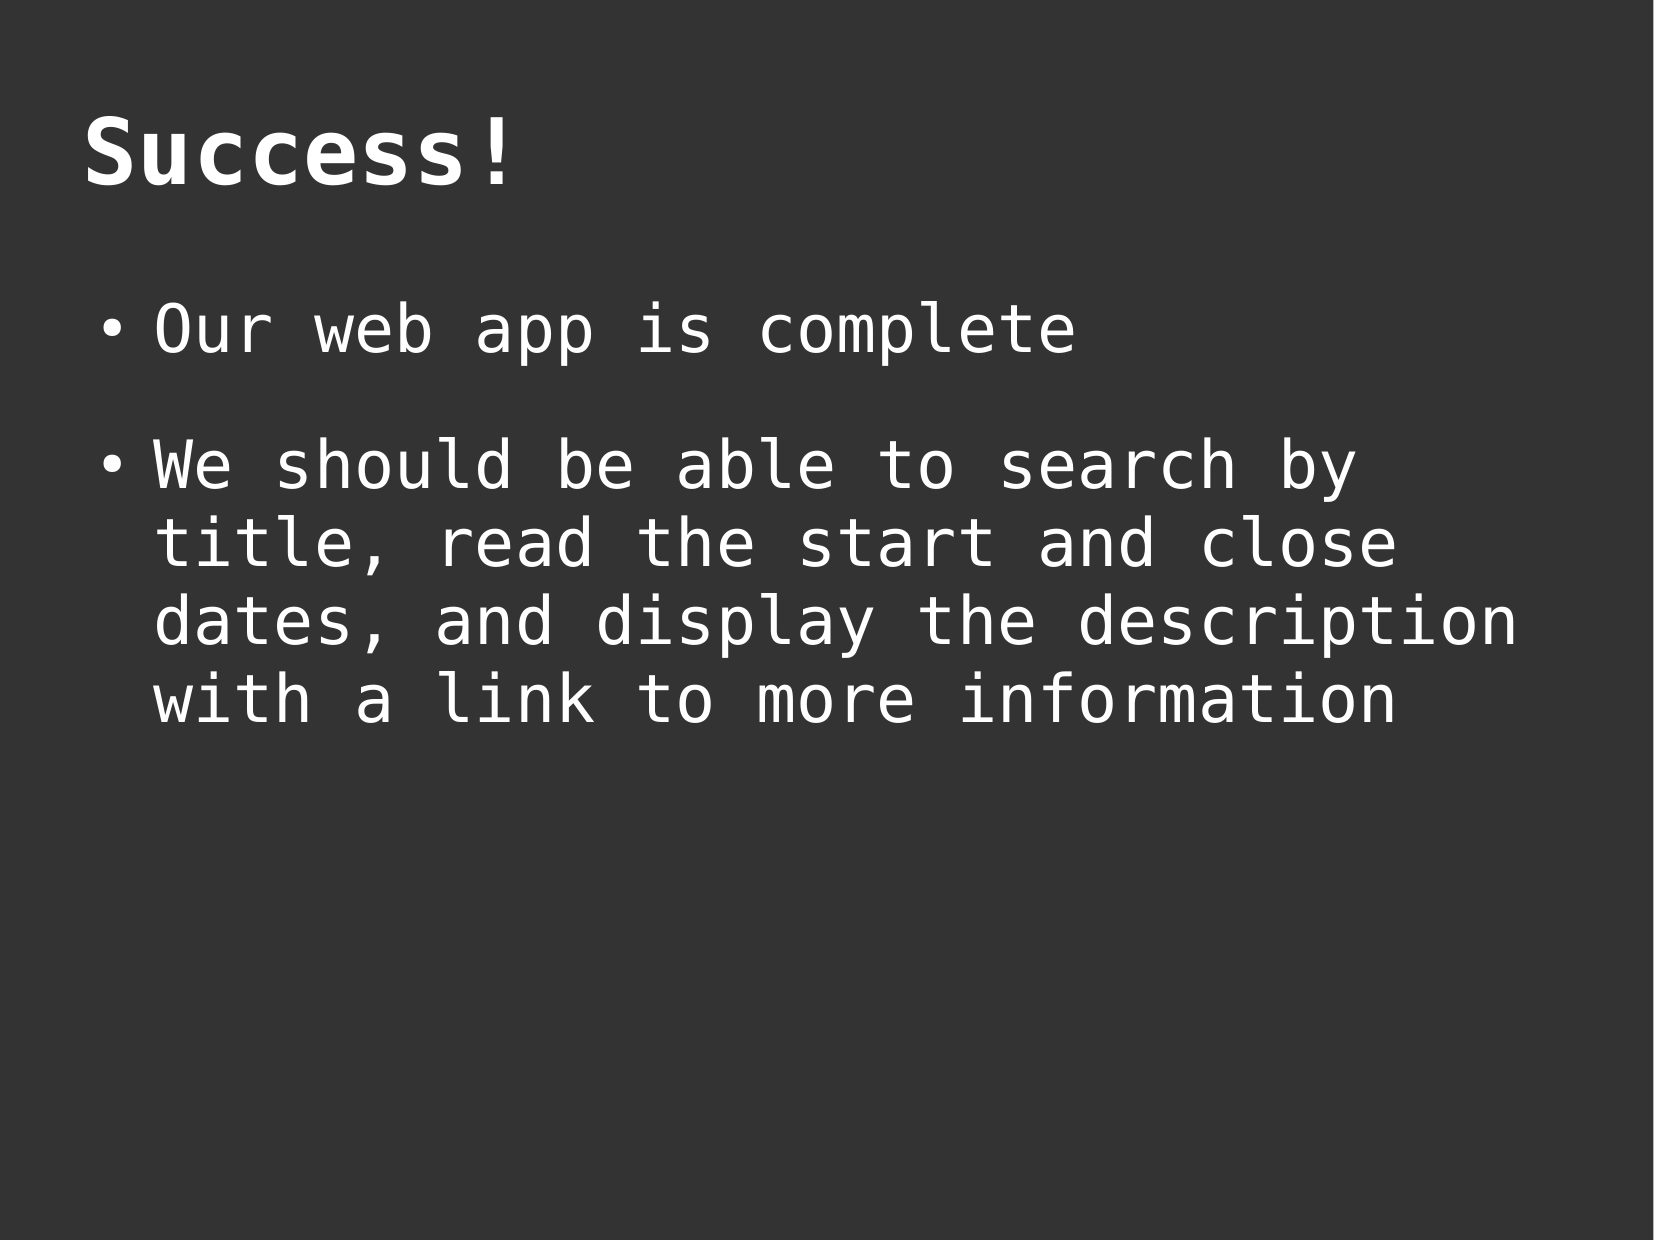

# Success!
Our web app is complete
We should be able to search by title, read the start and close dates, and display the description with a link to more information